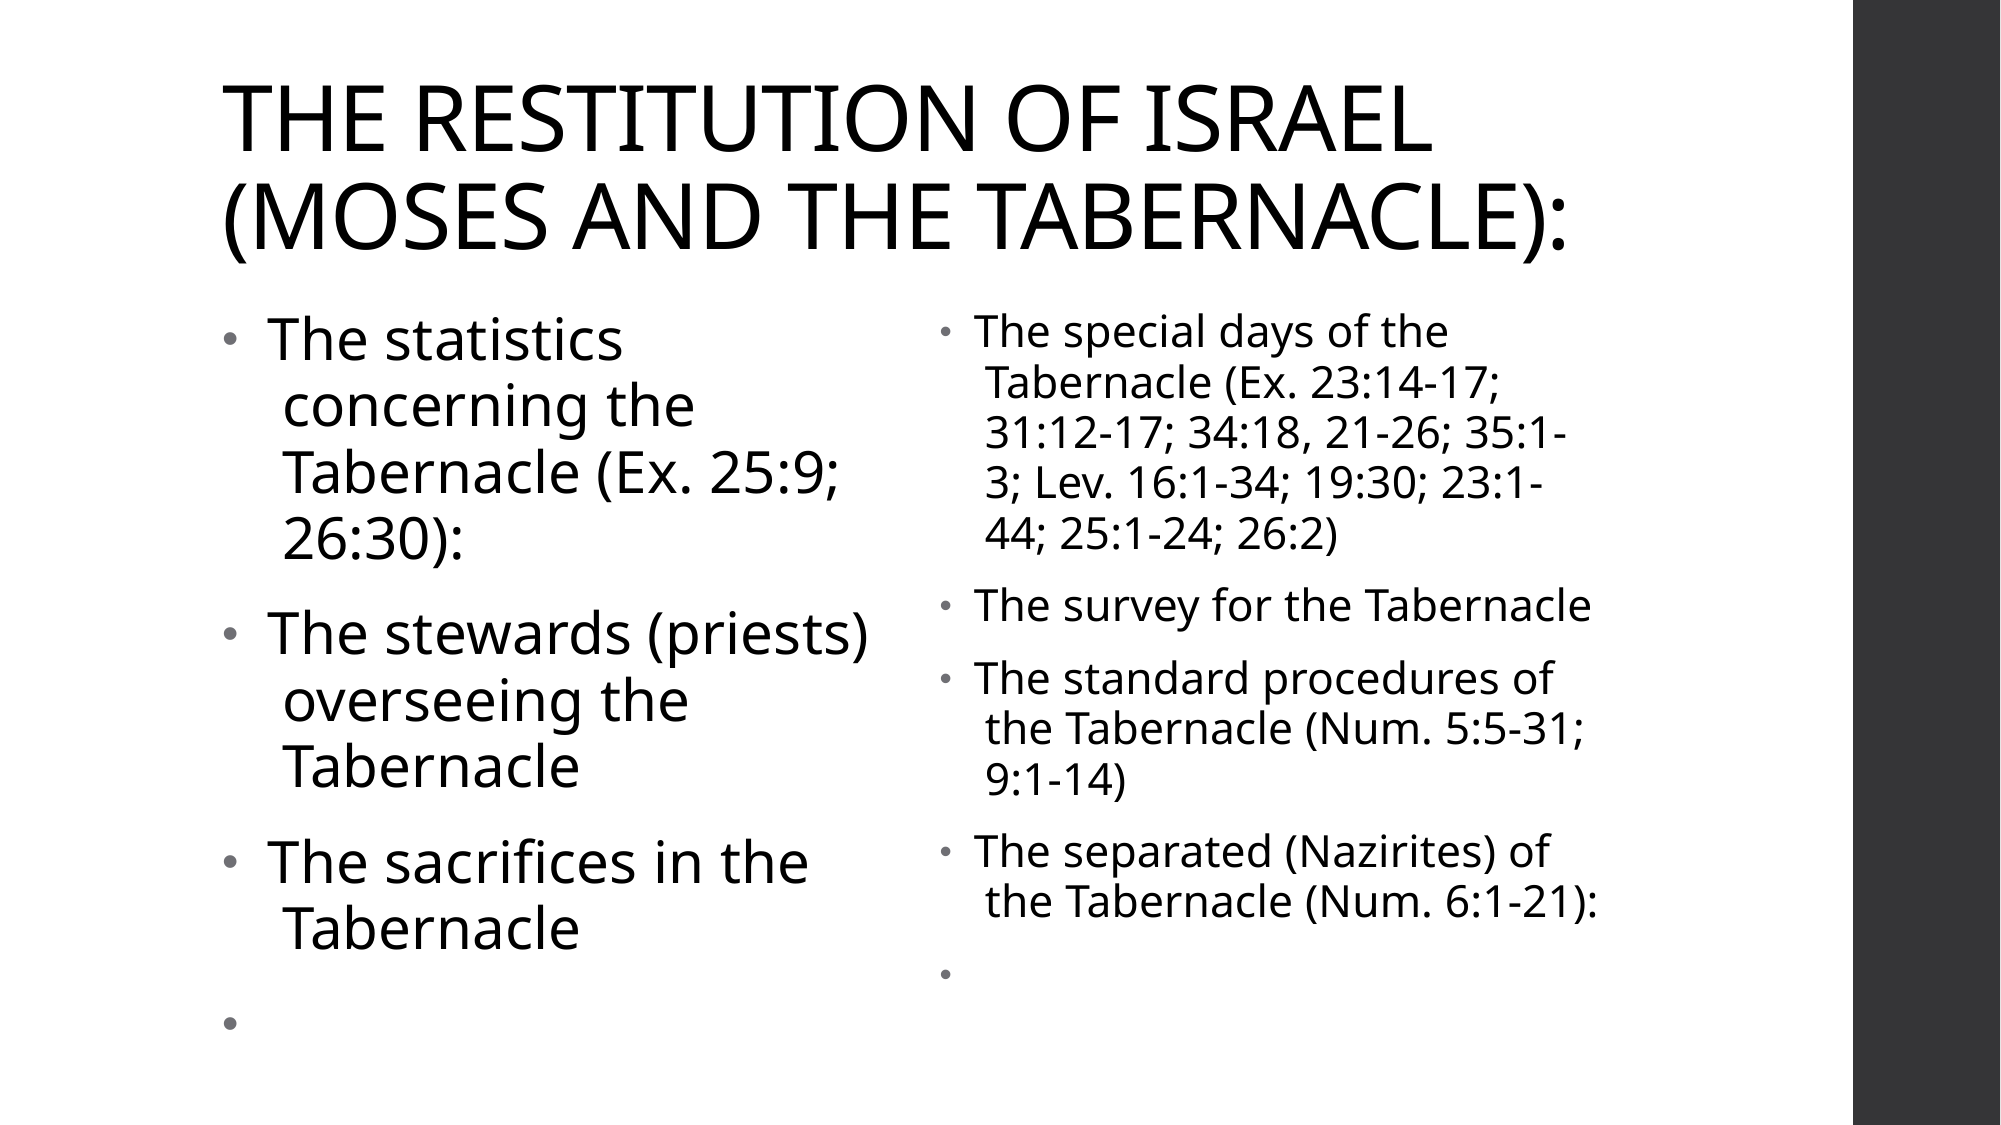

# THE RESTITUTION OF ISRAEL (MOSES AND THE TABERNACLE):
 The statistics concerning the Tabernacle (Ex. 25:9; 26:30):
 The stewards (priests) overseeing the Tabernacle
 The sacrifices in the Tabernacle
 The special days of the Tabernacle (Ex. 23:14-17; 31:12-17; 34:18, 21-26; 35:1-3; Lev. 16:1-34; 19:30; 23:1-44; 25:1-24; 26:2)
 The survey for the Tabernacle
 The standard procedures of the Tabernacle (Num. 5:5-31; 9:1-14)
 The separated (Nazirites) of the Tabernacle (Num. 6:1-21):